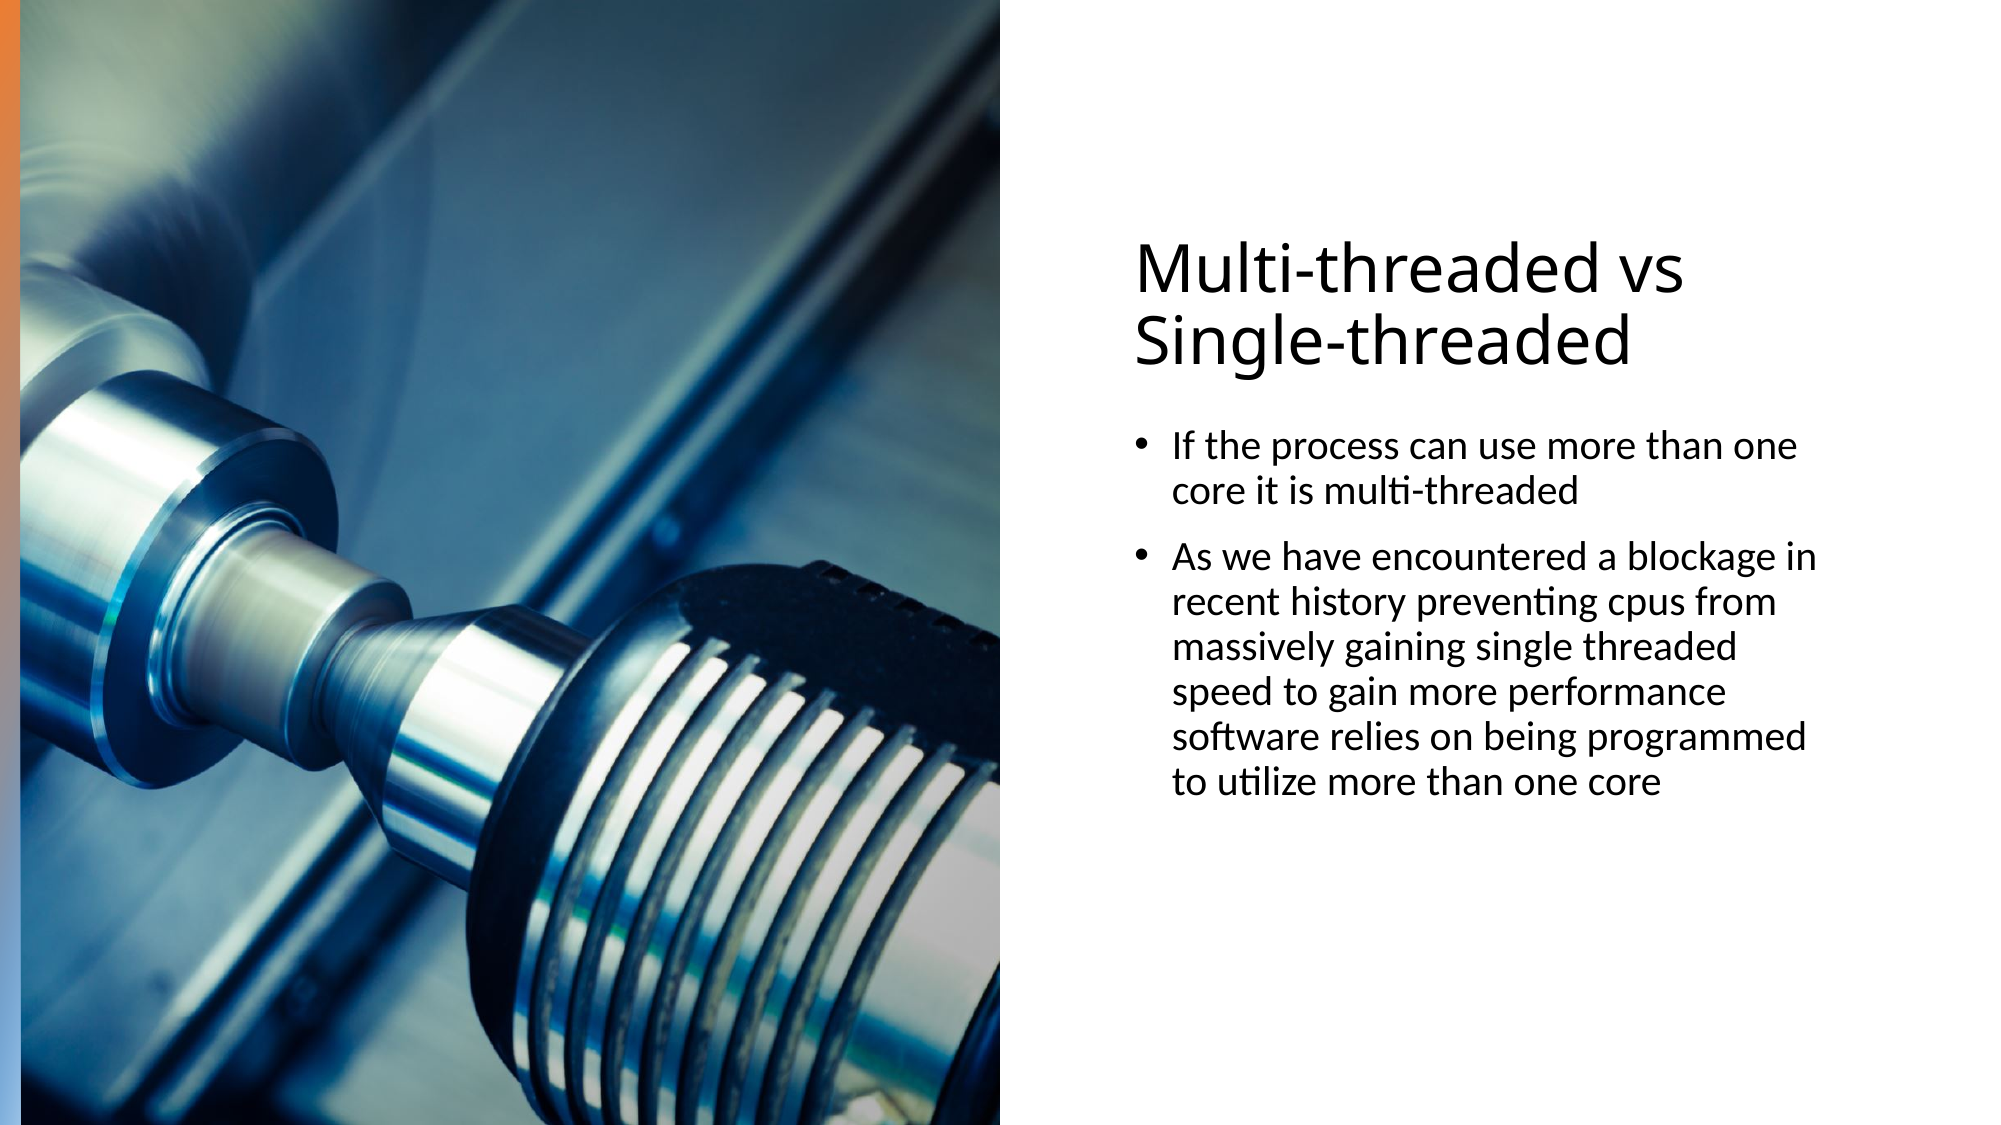

# Multi-threaded vs Single-threaded
If the process can use more than one core it is multi-threaded
As we have encountered a blockage in recent history preventing cpus from massively gaining single threaded speed to gain more performance software relies on being programmed to utilize more than one core